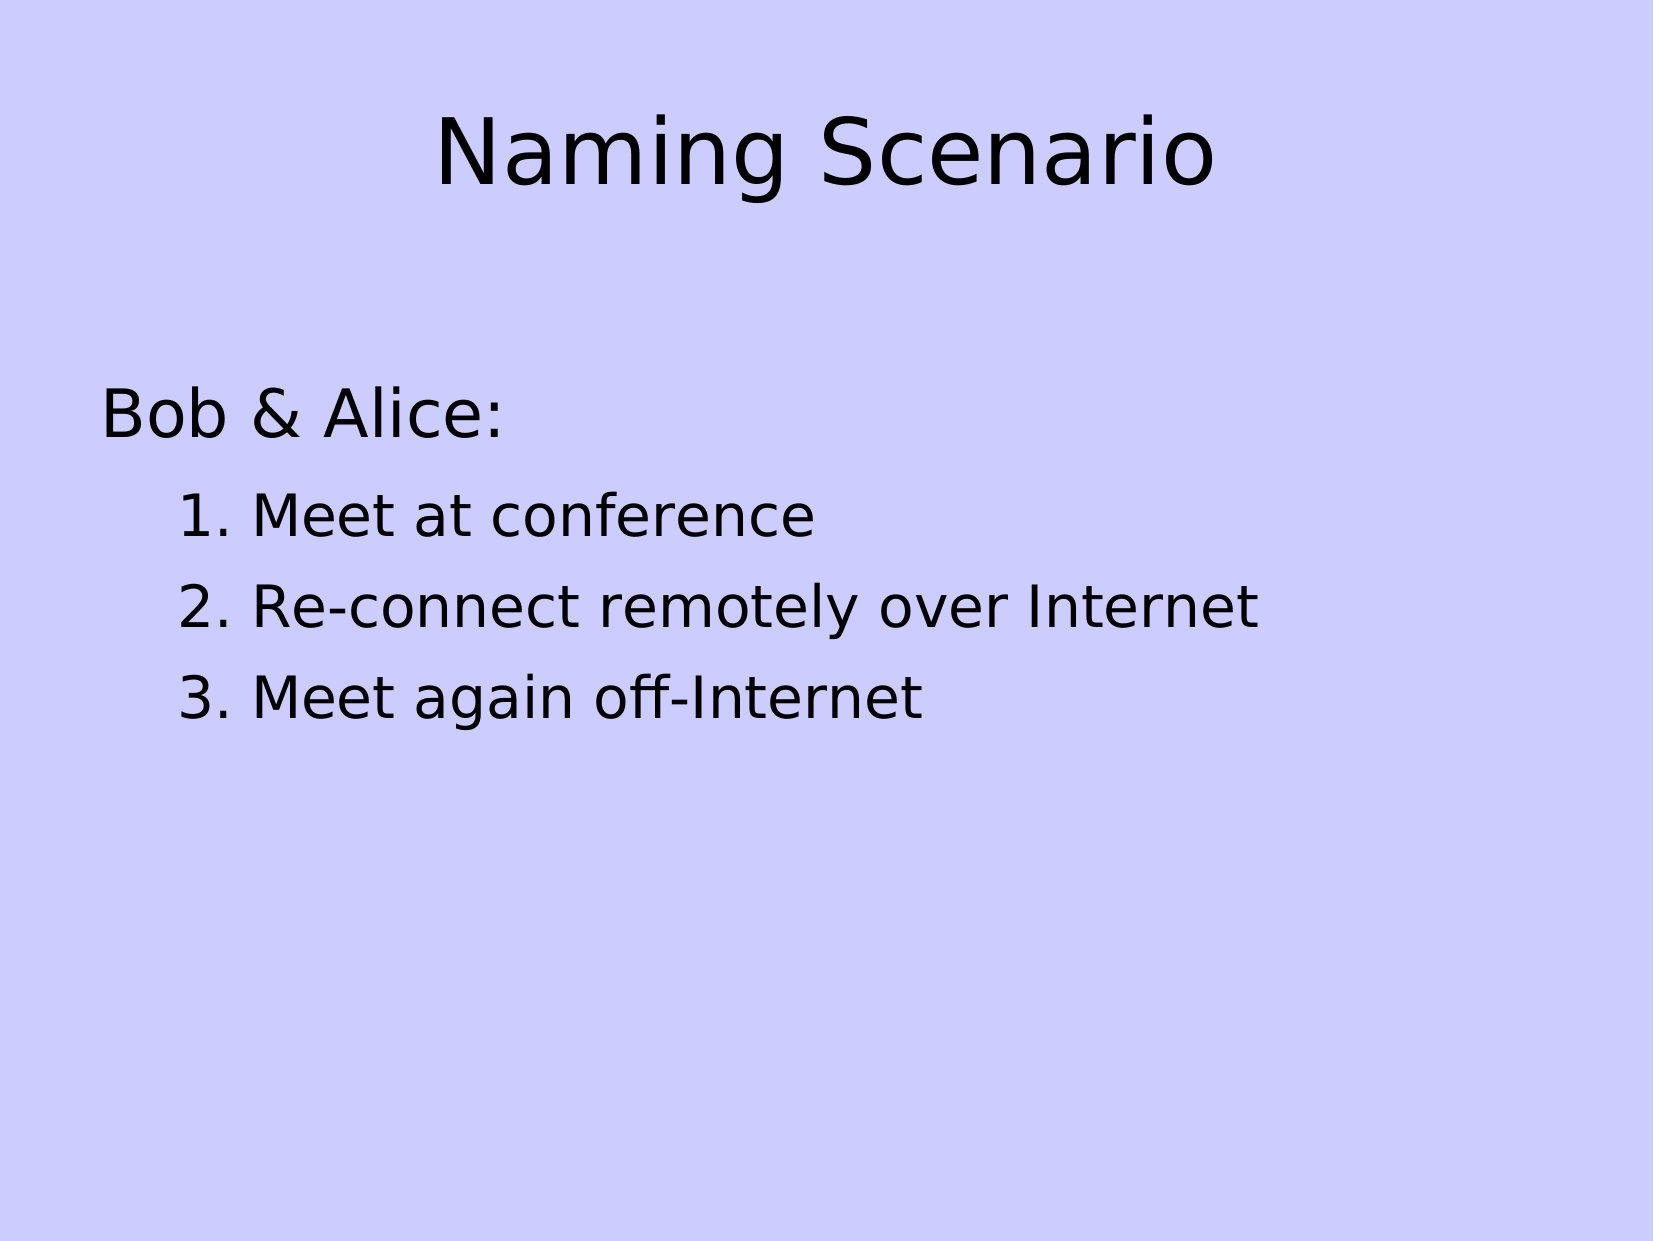

# Naming Scenario
Bob & Alice:
 Meet at conference
 Re-connect remotely over Internet
 Meet again off-Internet